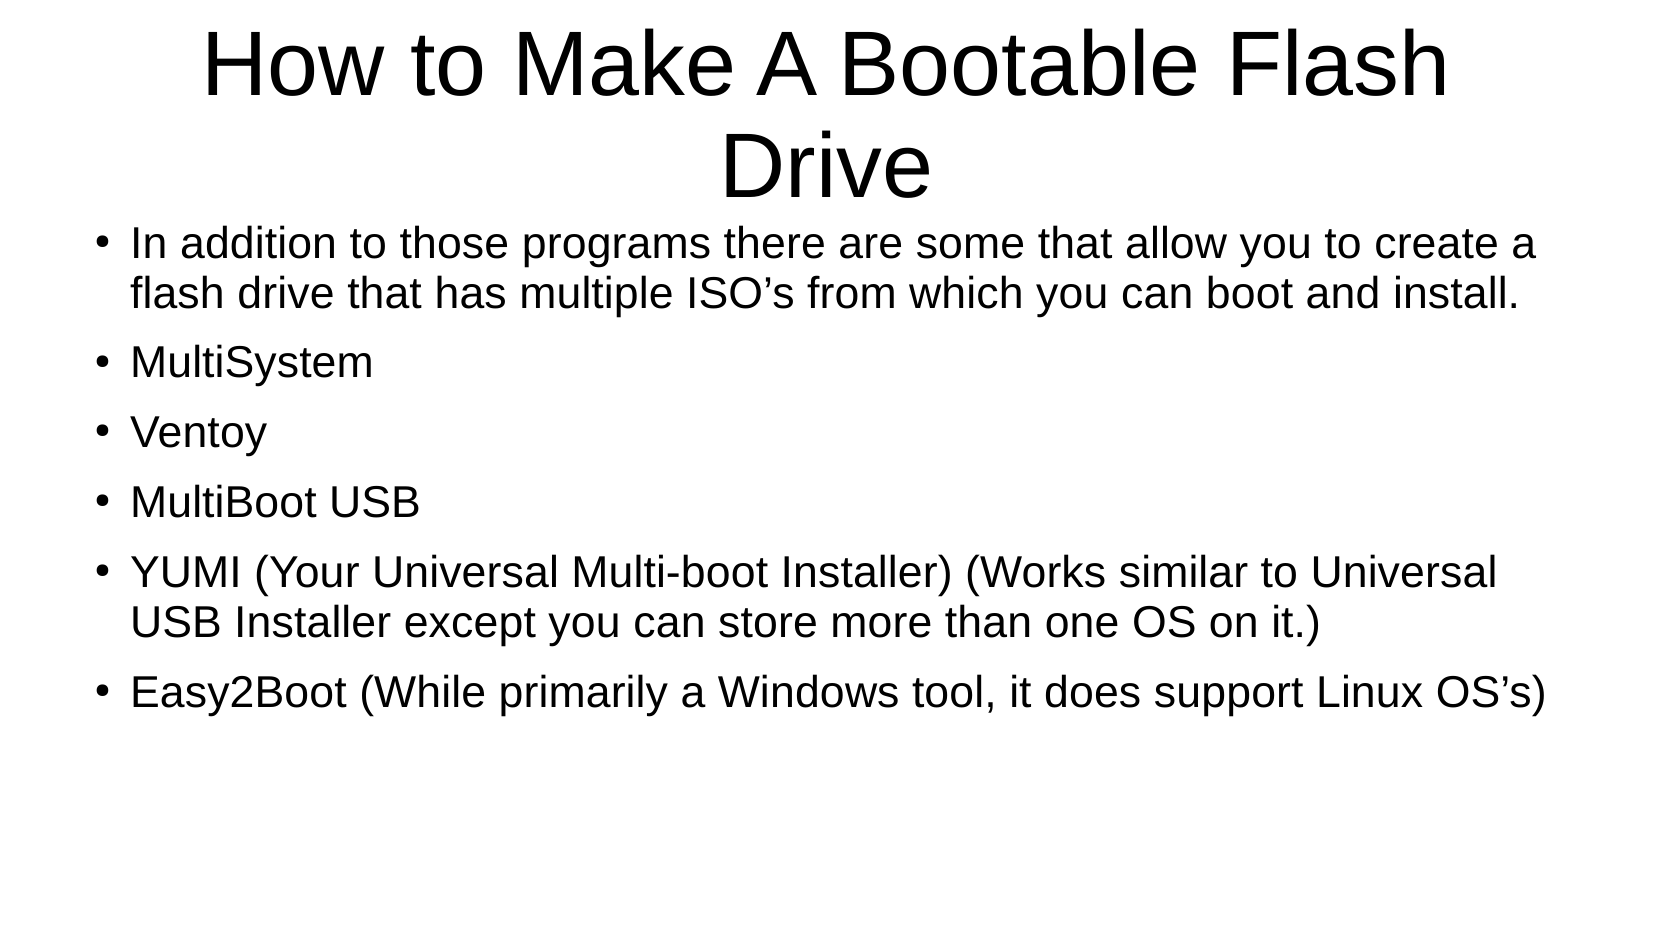

# How to Make A Bootable Flash Drive
In addition to those programs there are some that allow you to create a flash drive that has multiple ISO’s from which you can boot and install.
MultiSystem
Ventoy
MultiBoot USB
YUMI (Your Universal Multi-boot Installer) (Works similar to Universal USB Installer except you can store more than one OS on it.)
Easy2Boot (While primarily a Windows tool, it does support Linux OS’s)